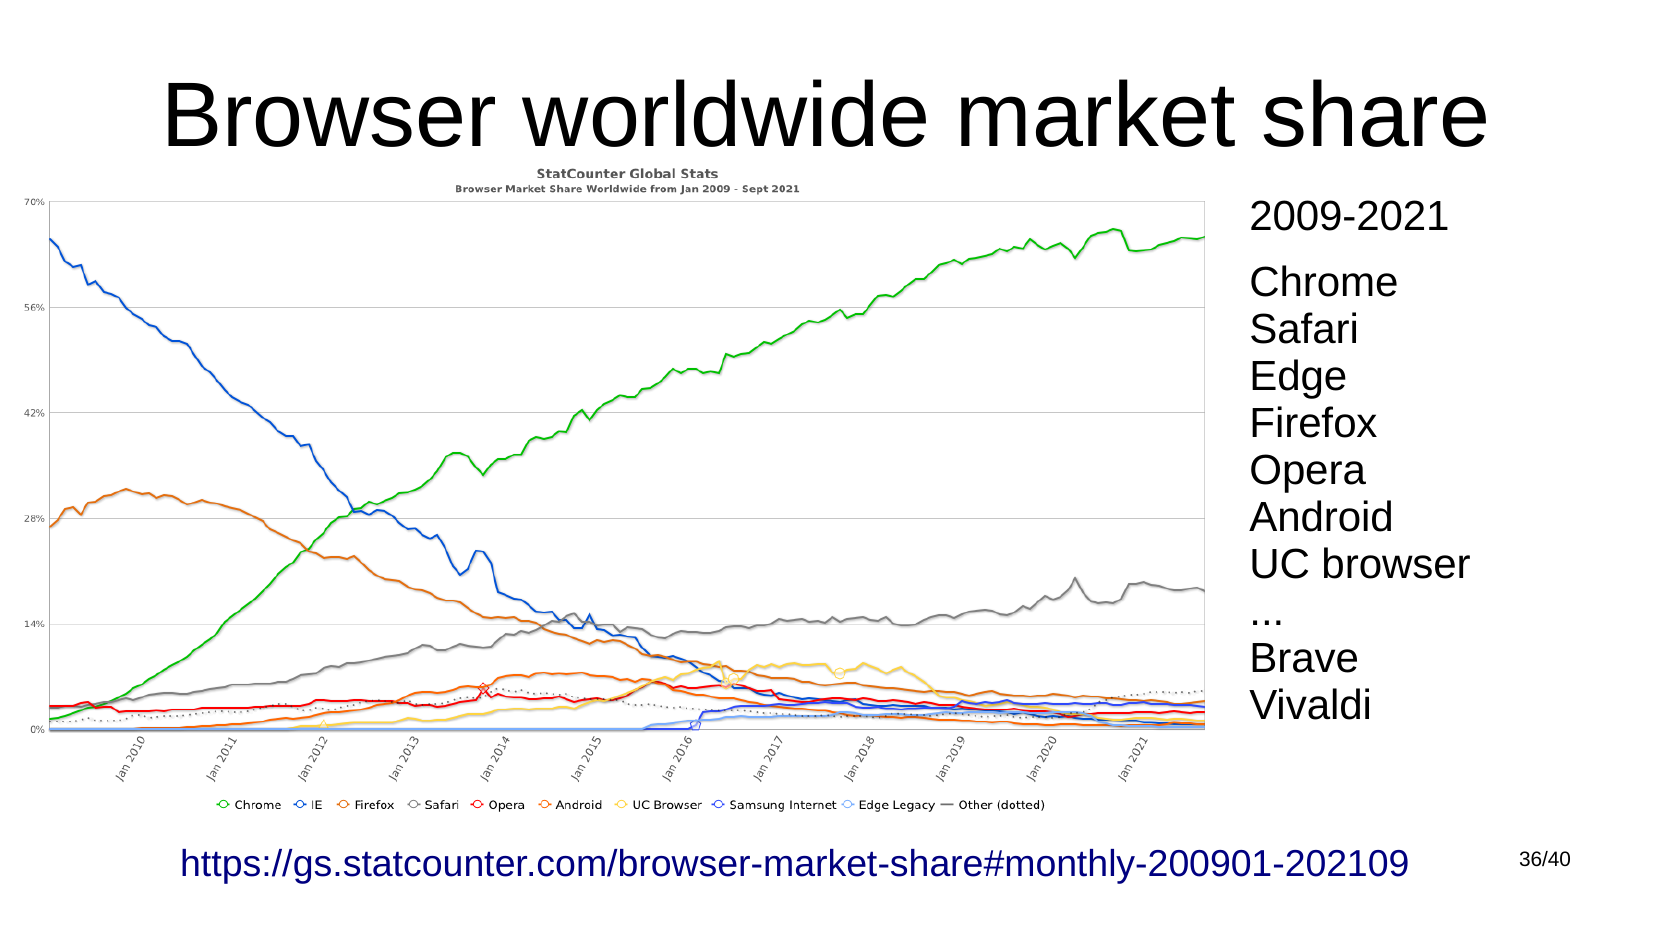

# Browser worldwide market share
2009-2021
Chrome
Safari
Edge
Firefox
Opera
Android
UC browser
...
Brave
Vivaldi
https://gs.statcounter.com/browser-market-share#monthly-200901-202109
36